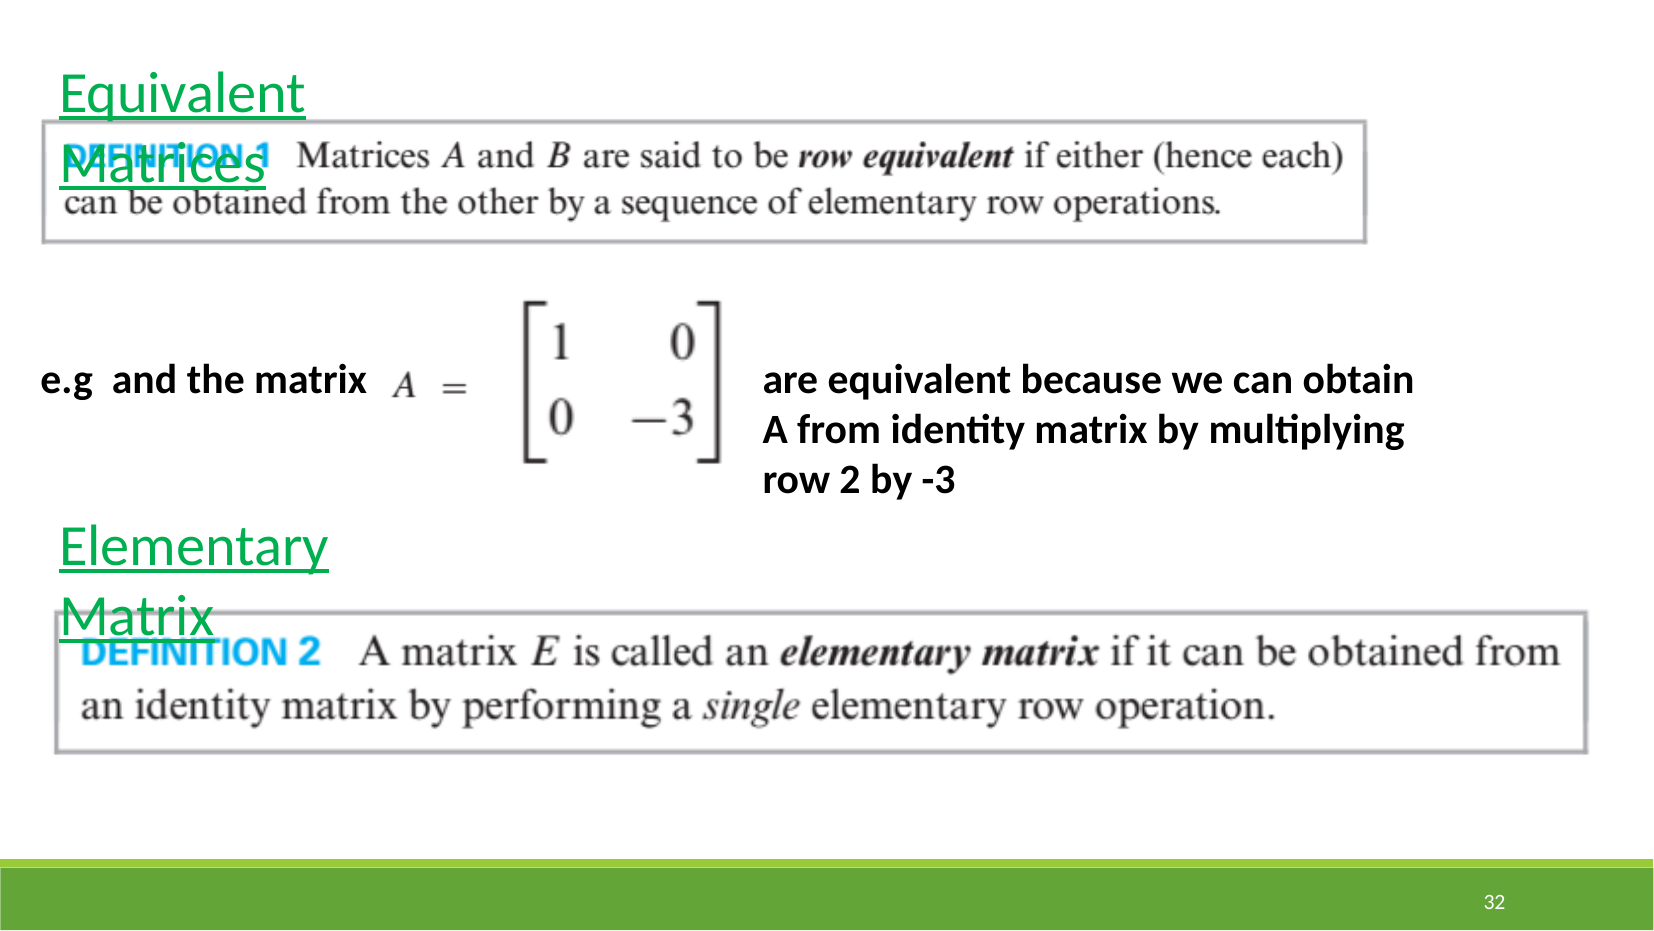

Equivalent Matrices
e.g and the matrix
are equivalent because we can obtain A from identity matrix by multiplying row 2 by -3
Elementary Matrix